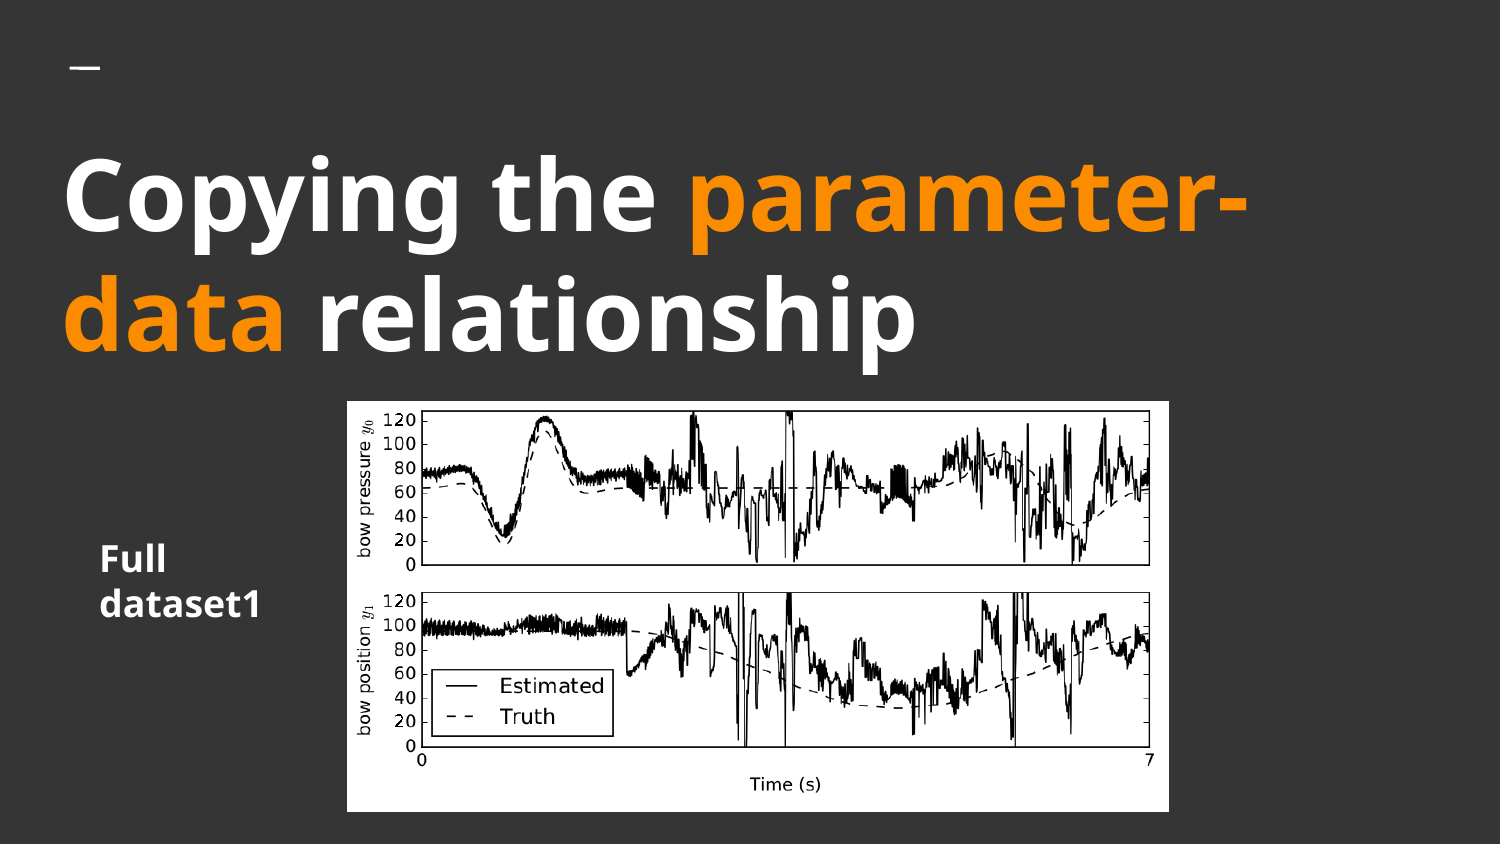

# Copying the parameter-data relationship
Full
dataset1